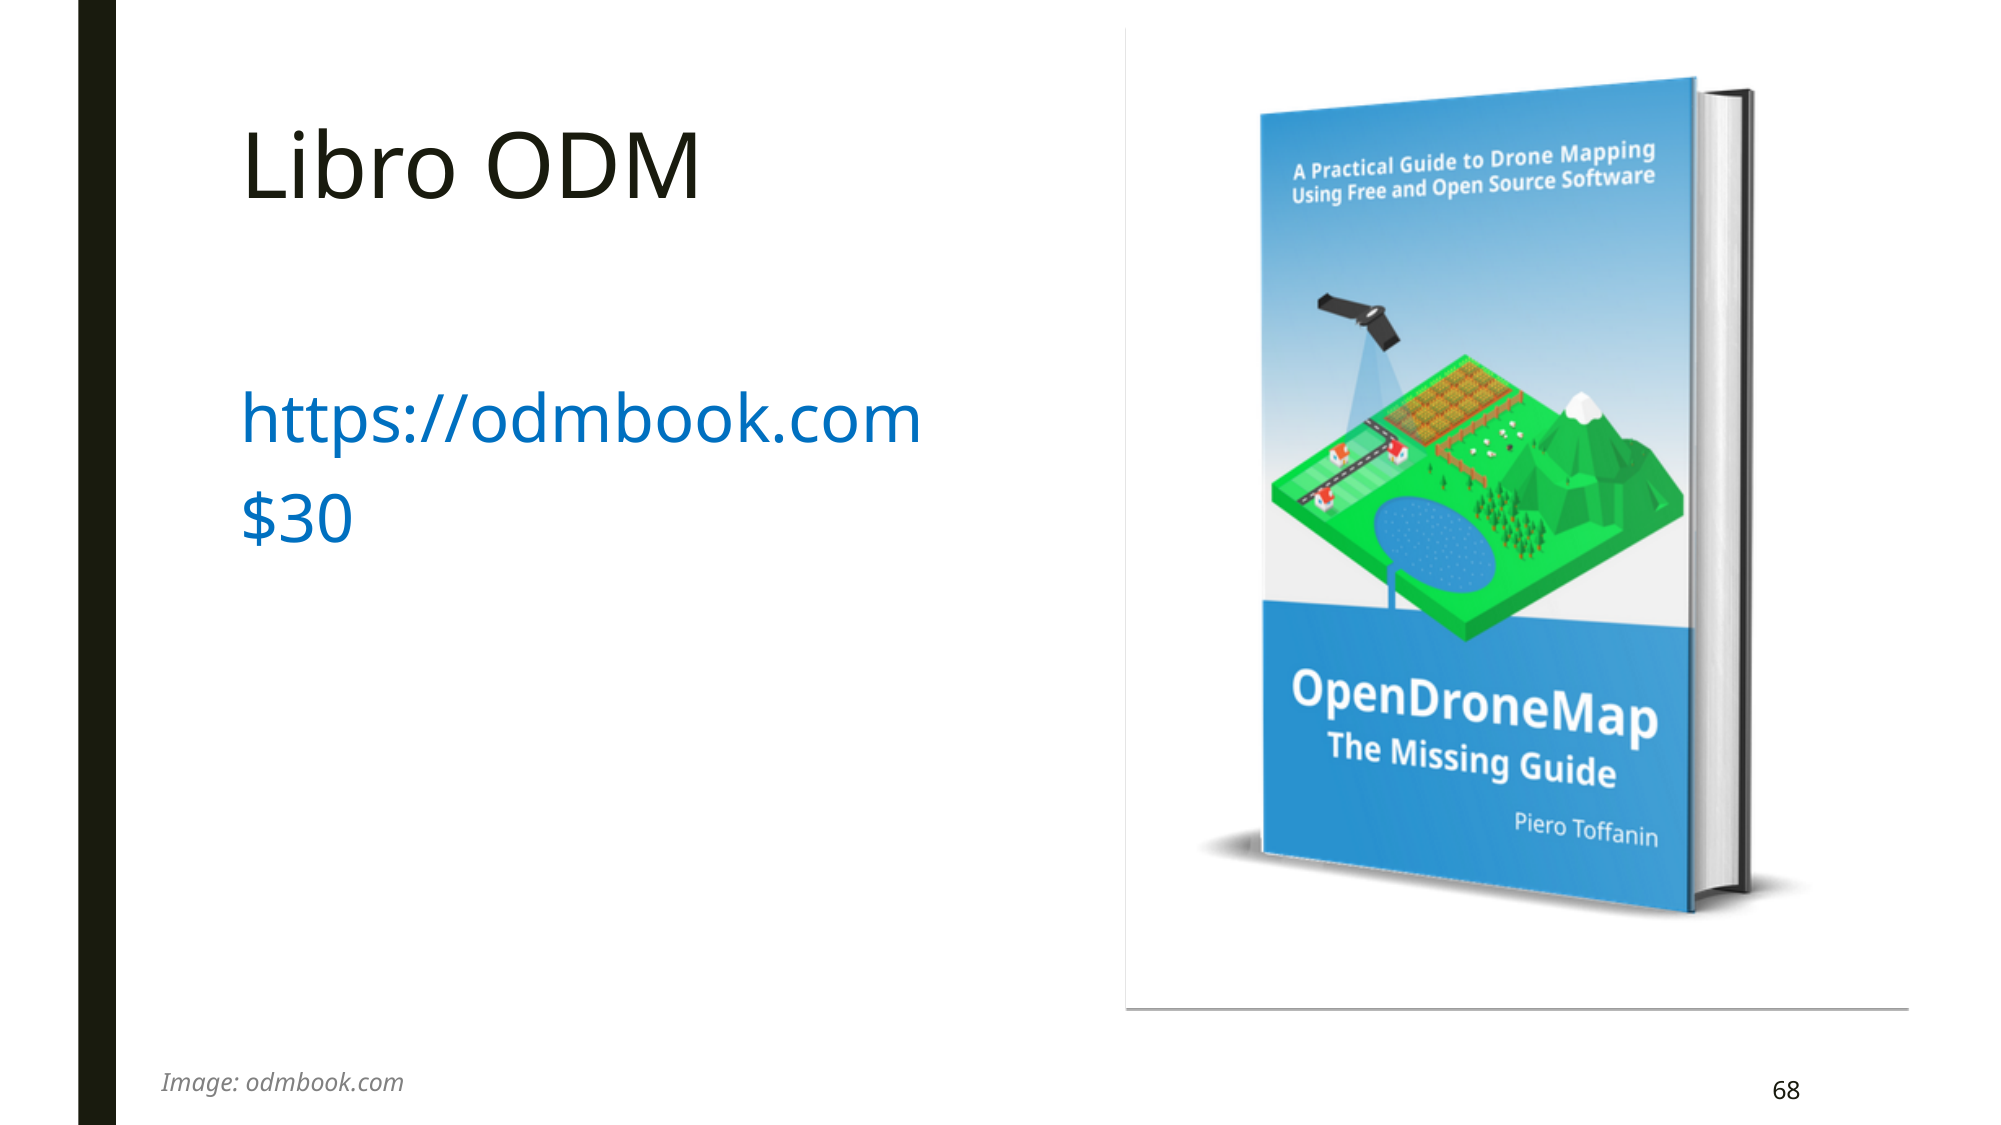

# Libro ODM
https://odmbook.com
$30
Image: odmbook.com